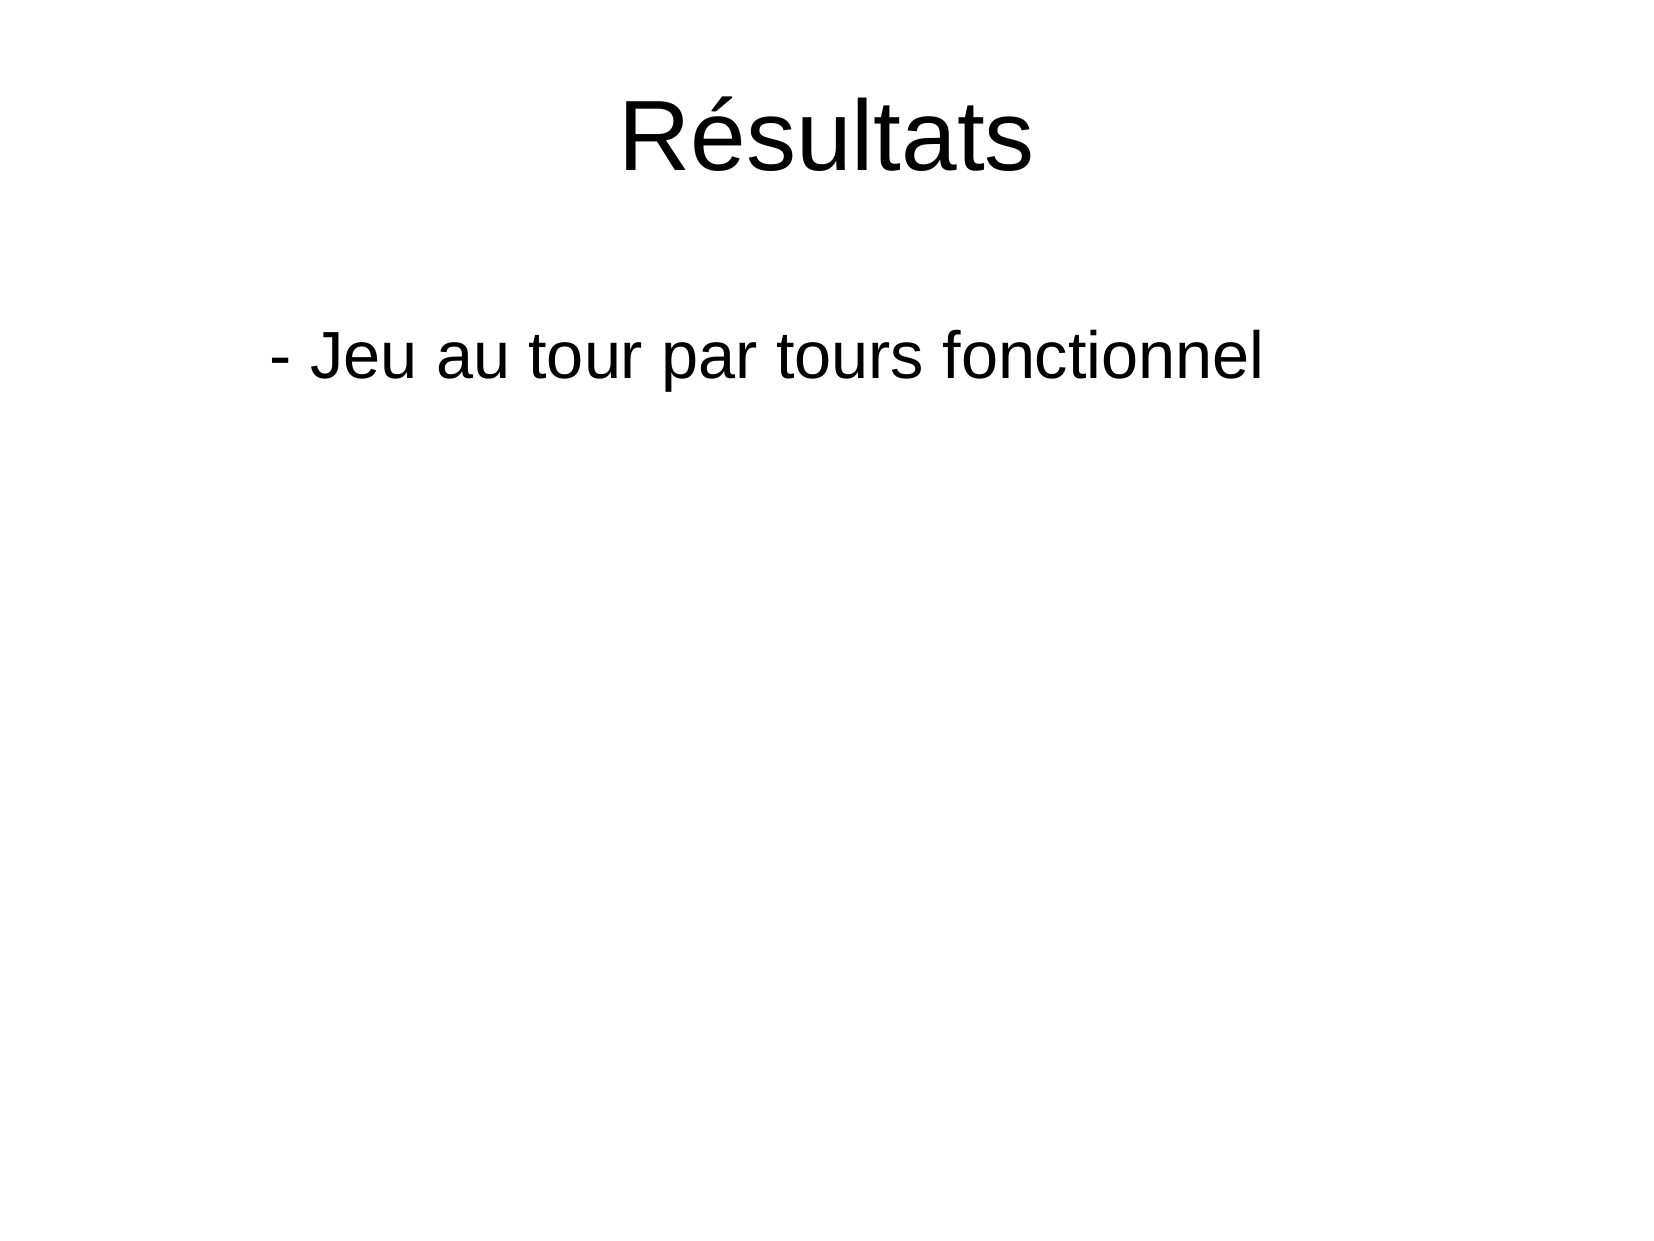

Résultats
 - Jeu au tour par tours fonctionnel